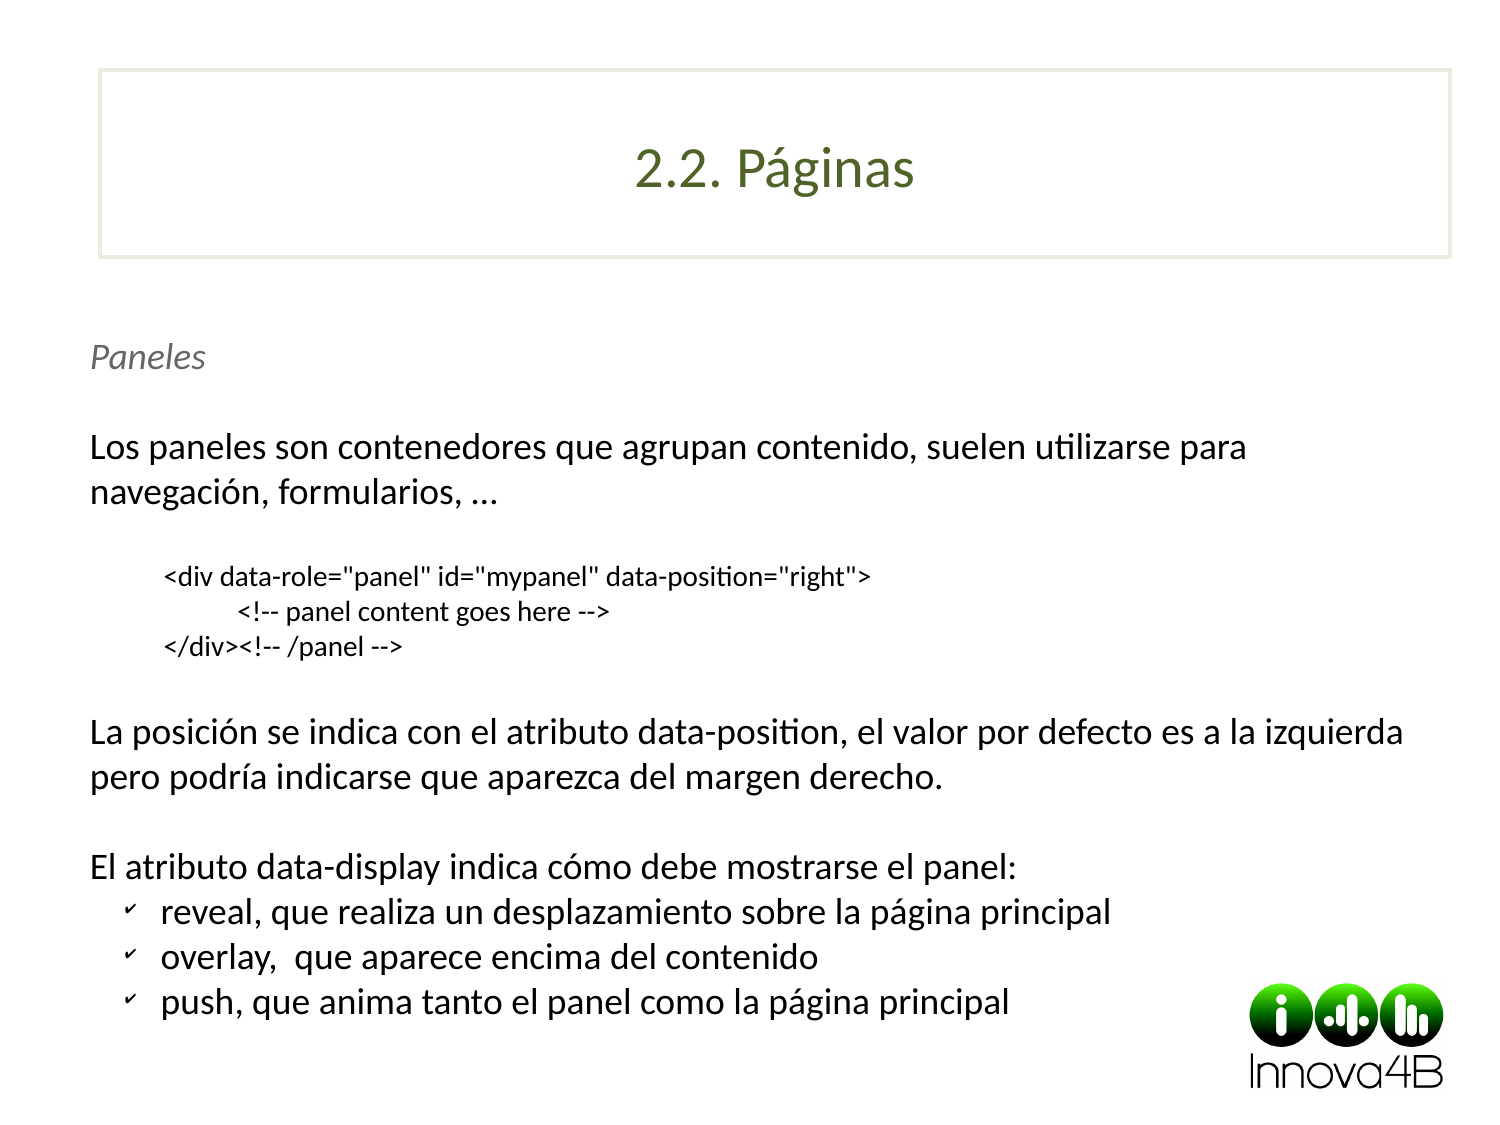

2.2. Páginas
Paneles
Los paneles son contenedores que agrupan contenido, suelen utilizarse para navegación, formularios, …
	<div data-role="panel" id="mypanel" data-position="right">
 		<!-- panel content goes here -->
	</div><!-- /panel -->
La posición se indica con el atributo data-position, el valor por defecto es a la izquierda pero podría indicarse que aparezca del margen derecho.
El atributo data-display indica cómo debe mostrarse el panel:
reveal, que realiza un desplazamiento sobre la página principal
overlay, que aparece encima del contenido
push, que anima tanto el panel como la página principal